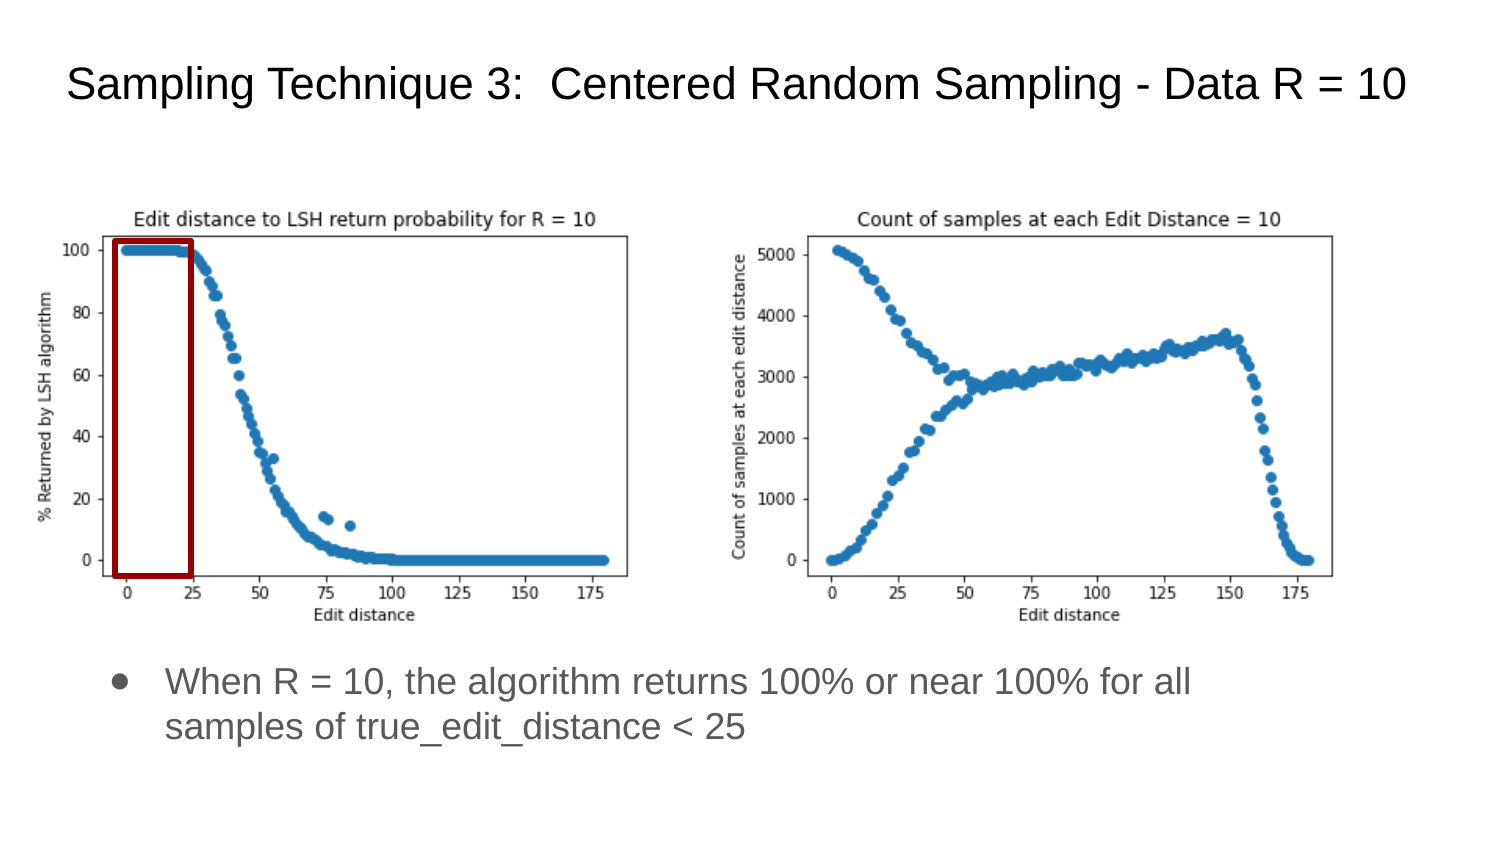

# Sampling Technique 3: Centered Random Sampling - Data R = 10
When R = 10, the algorithm returns 100% or near 100% for all samples of true_edit_distance < 25